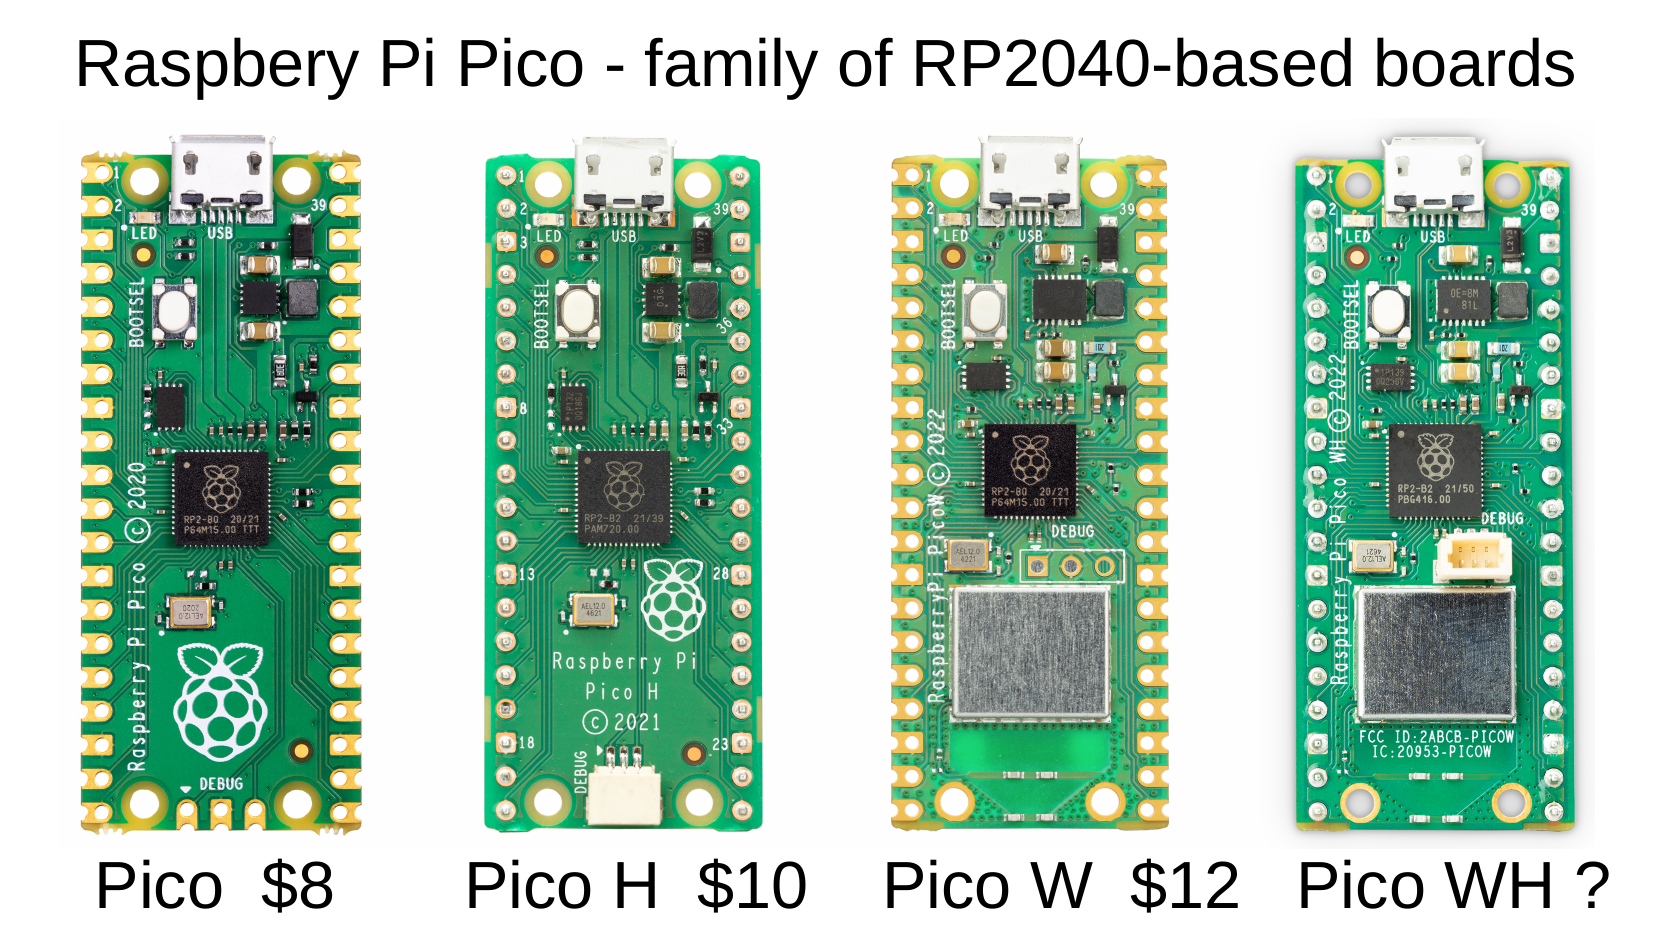

# Raspbery Pi Pico - family of RP2040-based boards
Pico $8 Pico H $10 Pico W $12 Pico WH ?